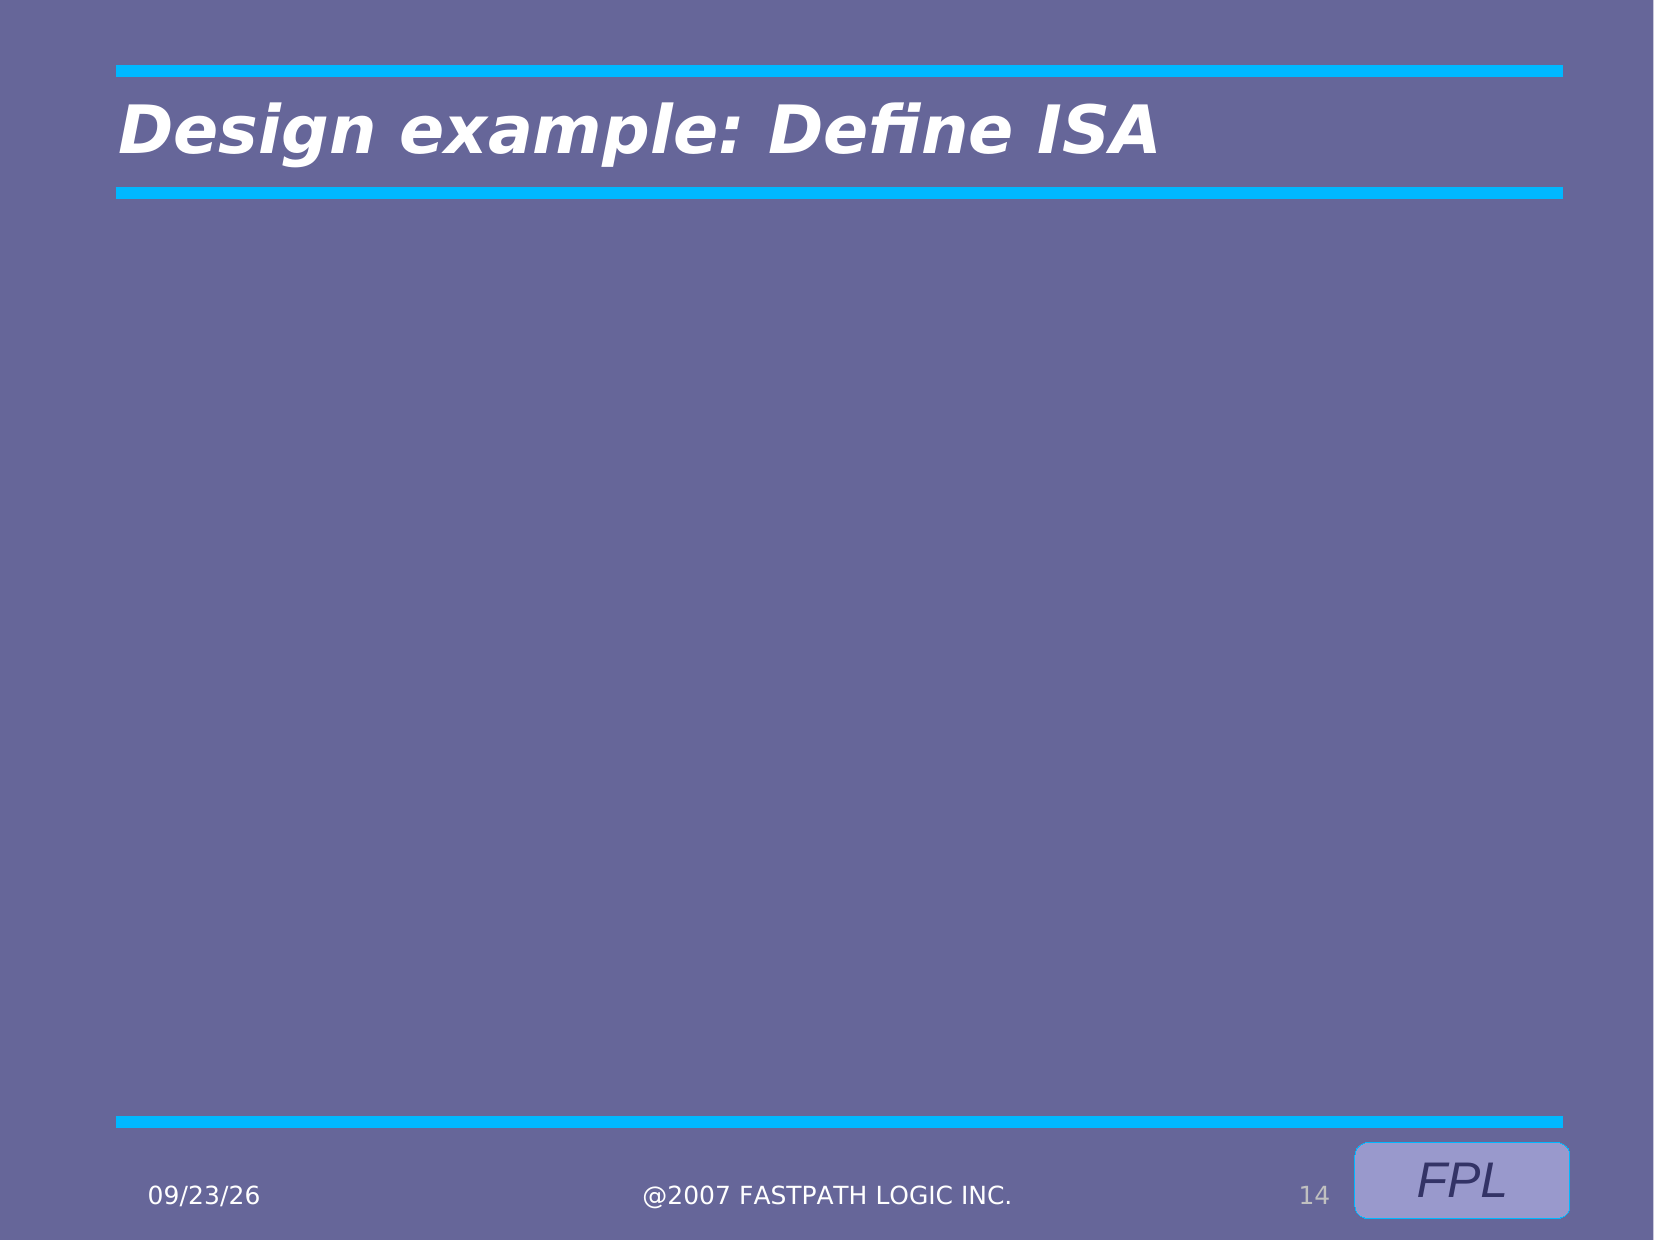

# Design example: Define ISA
@2007 FASTPATH LOGIC INC.
14